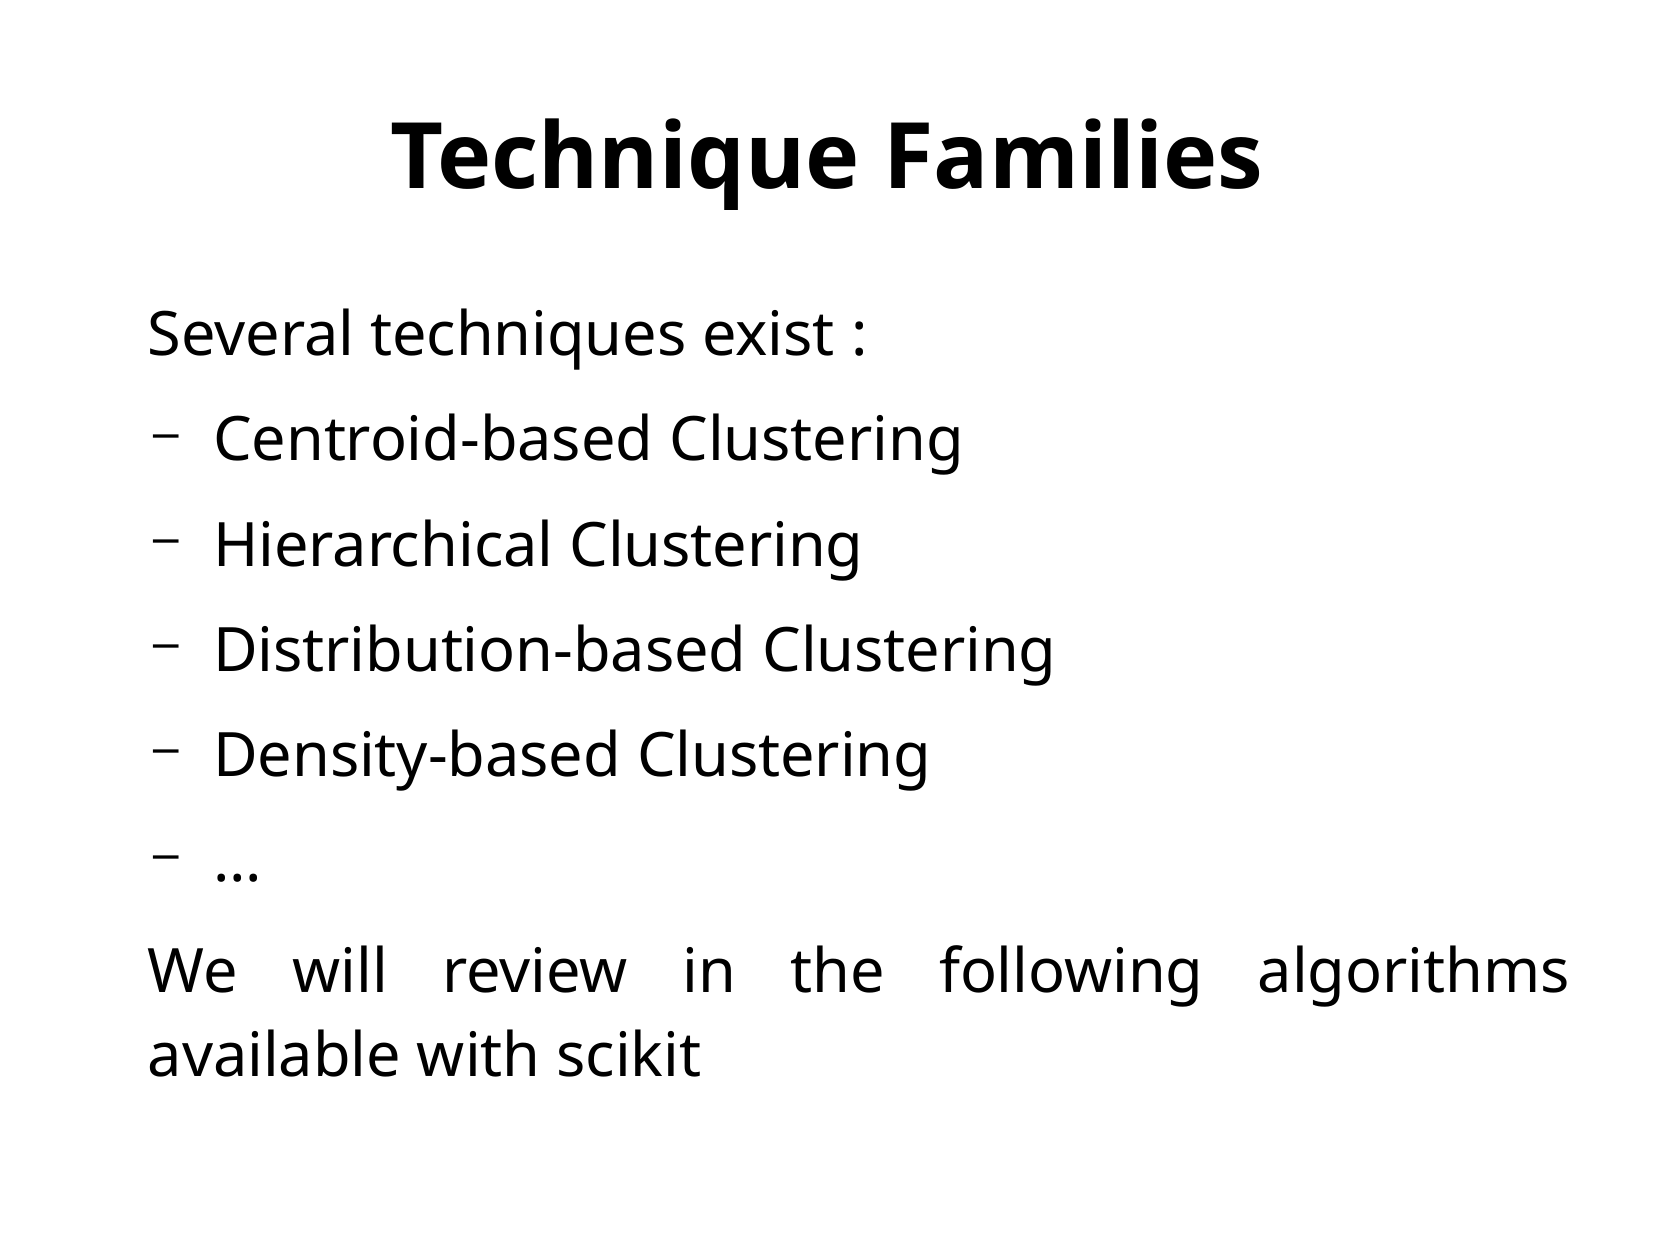

# Technique Families
Several techniques exist :
Centroid-based Clustering
Hierarchical Clustering
Distribution-based Clustering
Density-based Clustering
…
We will review in the following algorithms available with scikit